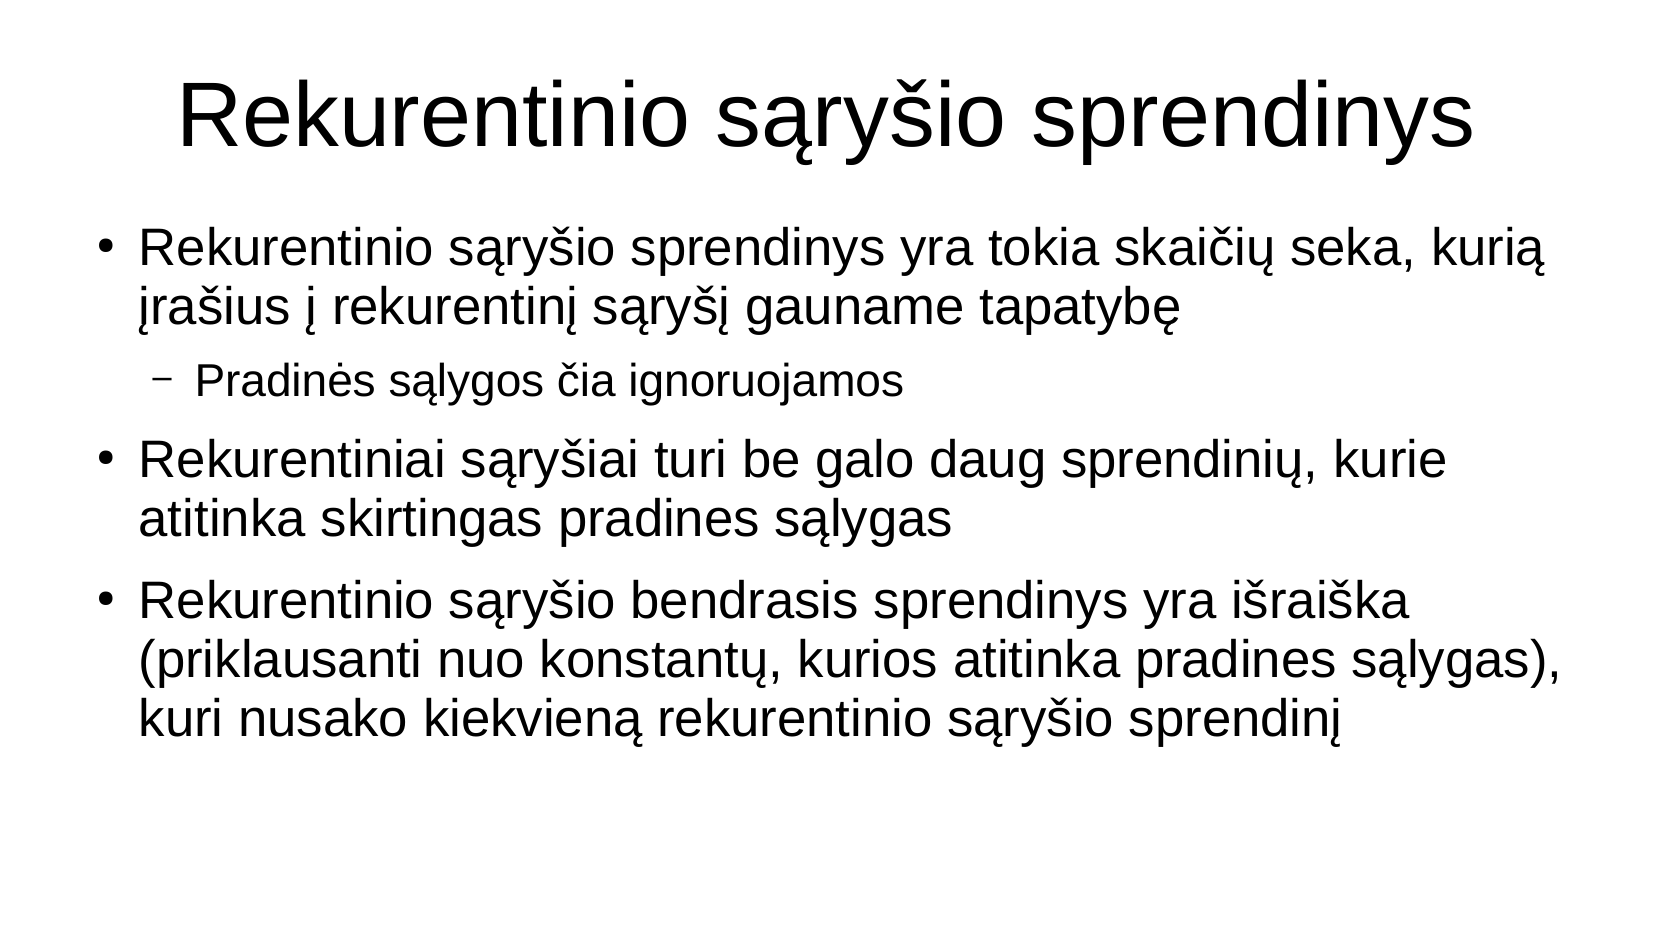

# Rekurentinio sąryšio sprendinys
Rekurentinio sąryšio sprendinys yra tokia skaičių seka, kurią įrašius į rekurentinį sąryšį gauname tapatybę
Pradinės sąlygos čia ignoruojamos
Rekurentiniai sąryšiai turi be galo daug sprendinių, kurie atitinka skirtingas pradines sąlygas
Rekurentinio sąryšio bendrasis sprendinys yra išraiška (priklausanti nuo konstantų, kurios atitinka pradines sąlygas), kuri nusako kiekvieną rekurentinio sąryšio sprendinį